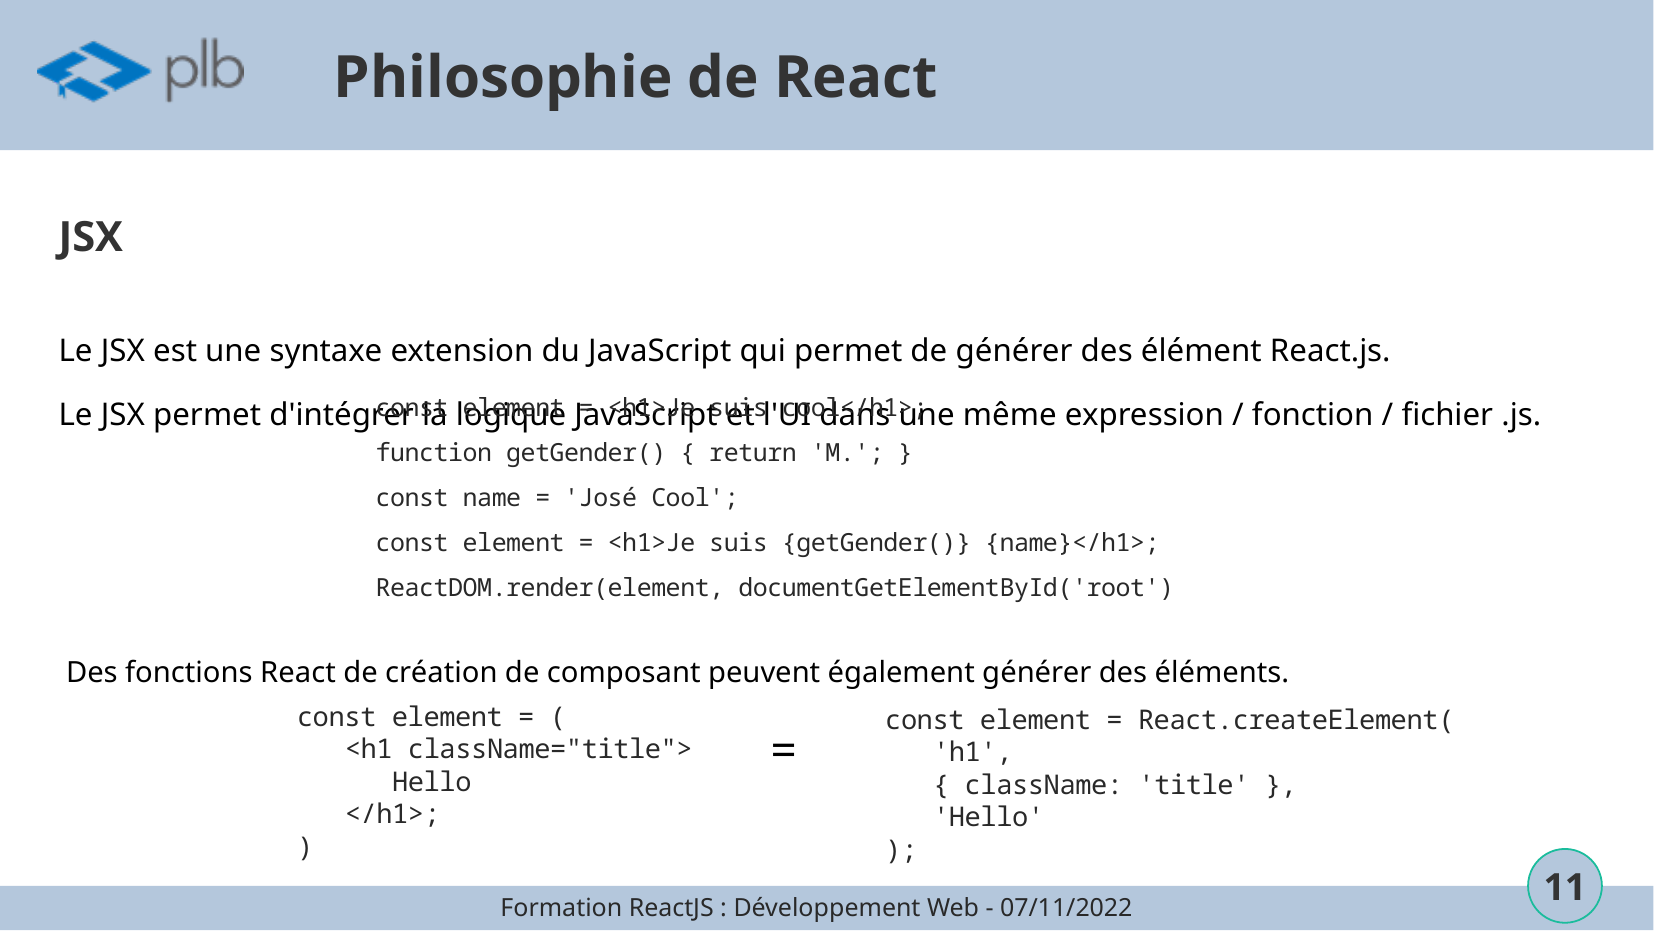

# Philosophie de React
JSX
Le JSX est une syntaxe extension du JavaScript qui permet de générer des élément React.js.
Le JSX permet d'intégrer la logique JavaScript et l'UI dans une même expression / fonction / fichier .js.
const element = <h1>Je suis cool</h1>;
function getGender() { return 'M.'; }
const name = 'José Cool';
const element = <h1>Je suis {getGender()} {name}</h1>;
ReactDOM.render(element, documentGetElementById('root')
Des fonctions React de création de composant peuvent également générer des éléments.
const element = (
 <h1 className="title">
 Hello
 </h1>;
)
const element = React.createElement(
 'h1',
 { className: 'title' },
 'Hello'
);
=
Formation ReactJS : Développement Web - 07/11/2022